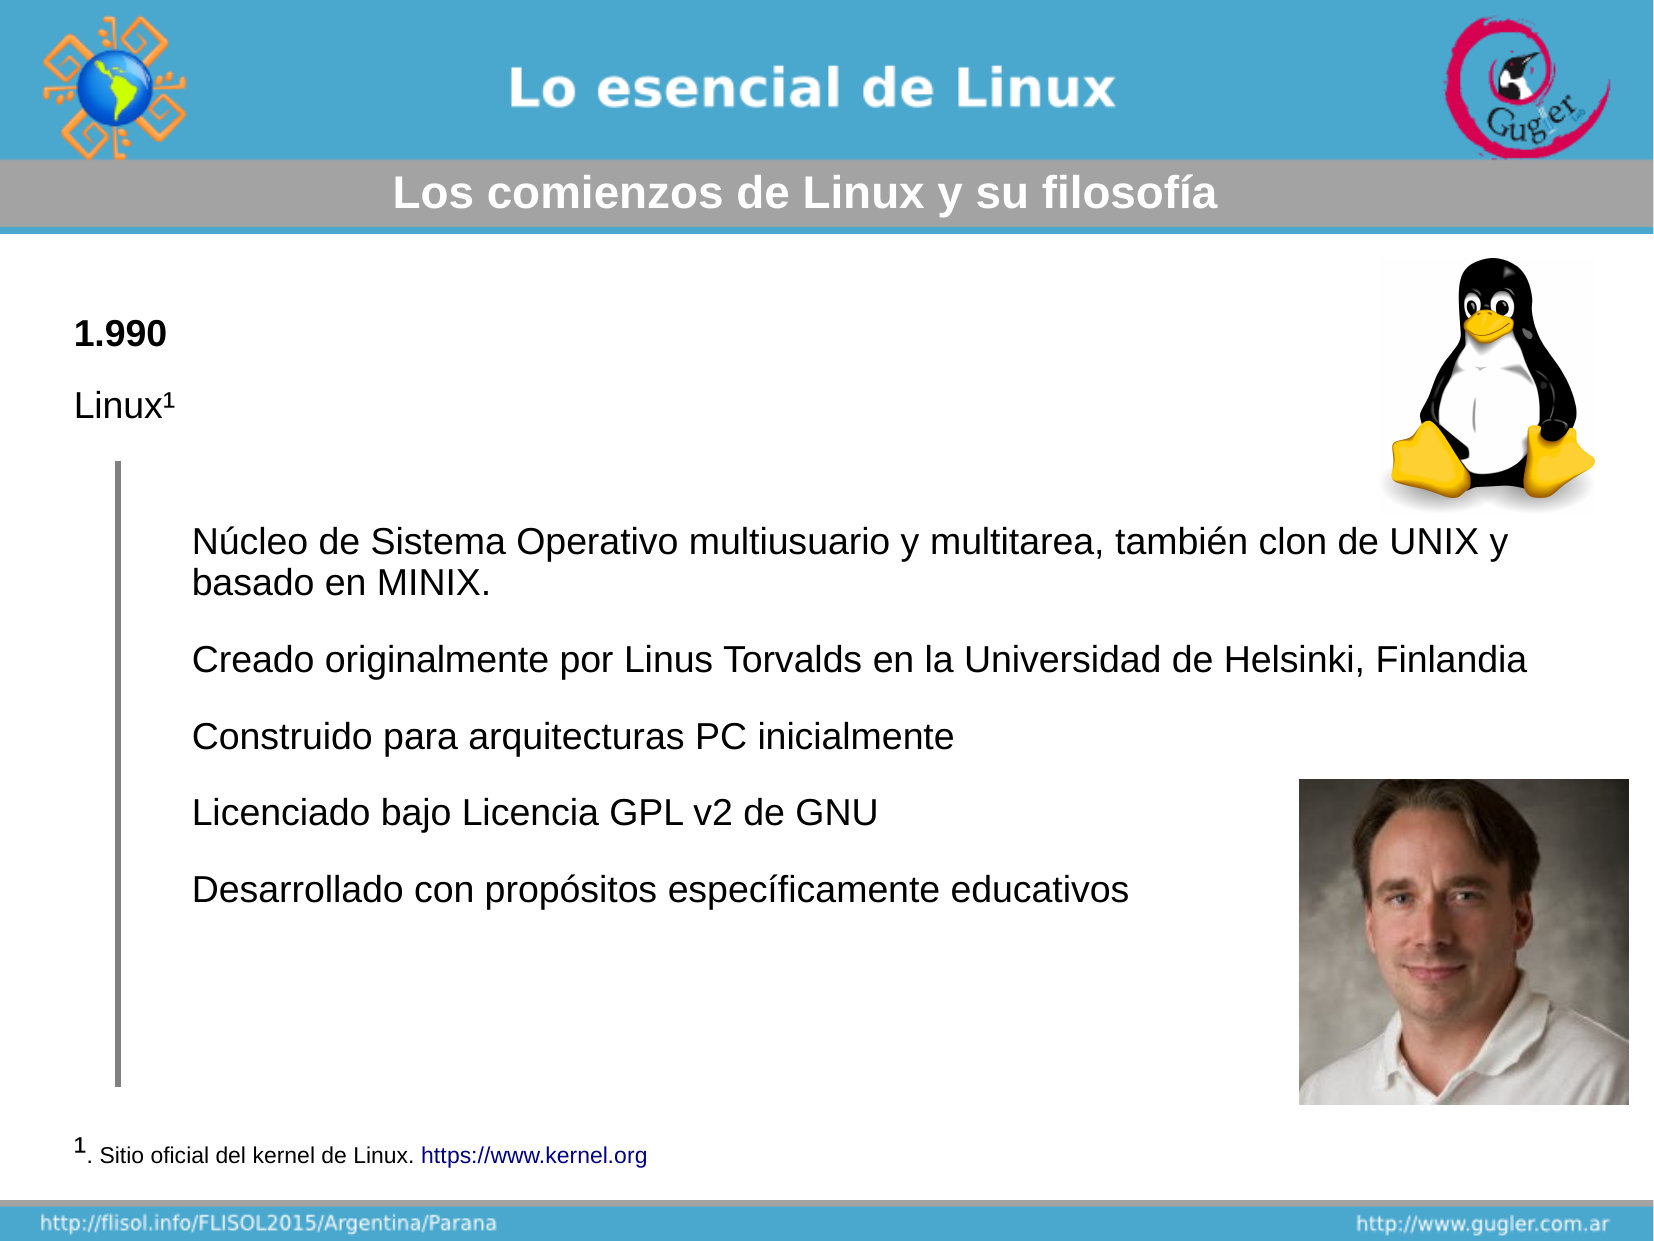

Los comienzos de Linux y su filosofía
1.990
Linux¹
Núcleo de Sistema Operativo multiusuario y multitarea, también clon de UNIX y basado en MINIX.
Creado originalmente por Linus Torvalds en la Universidad de Helsinki, Finlandia
Construido para arquitecturas PC inicialmente
Licenciado bajo Licencia GPL v2 de GNU
Desarrollado con propósitos específicamente educativos
¹. Sitio oficial del kernel de Linux. https://www.kernel.org